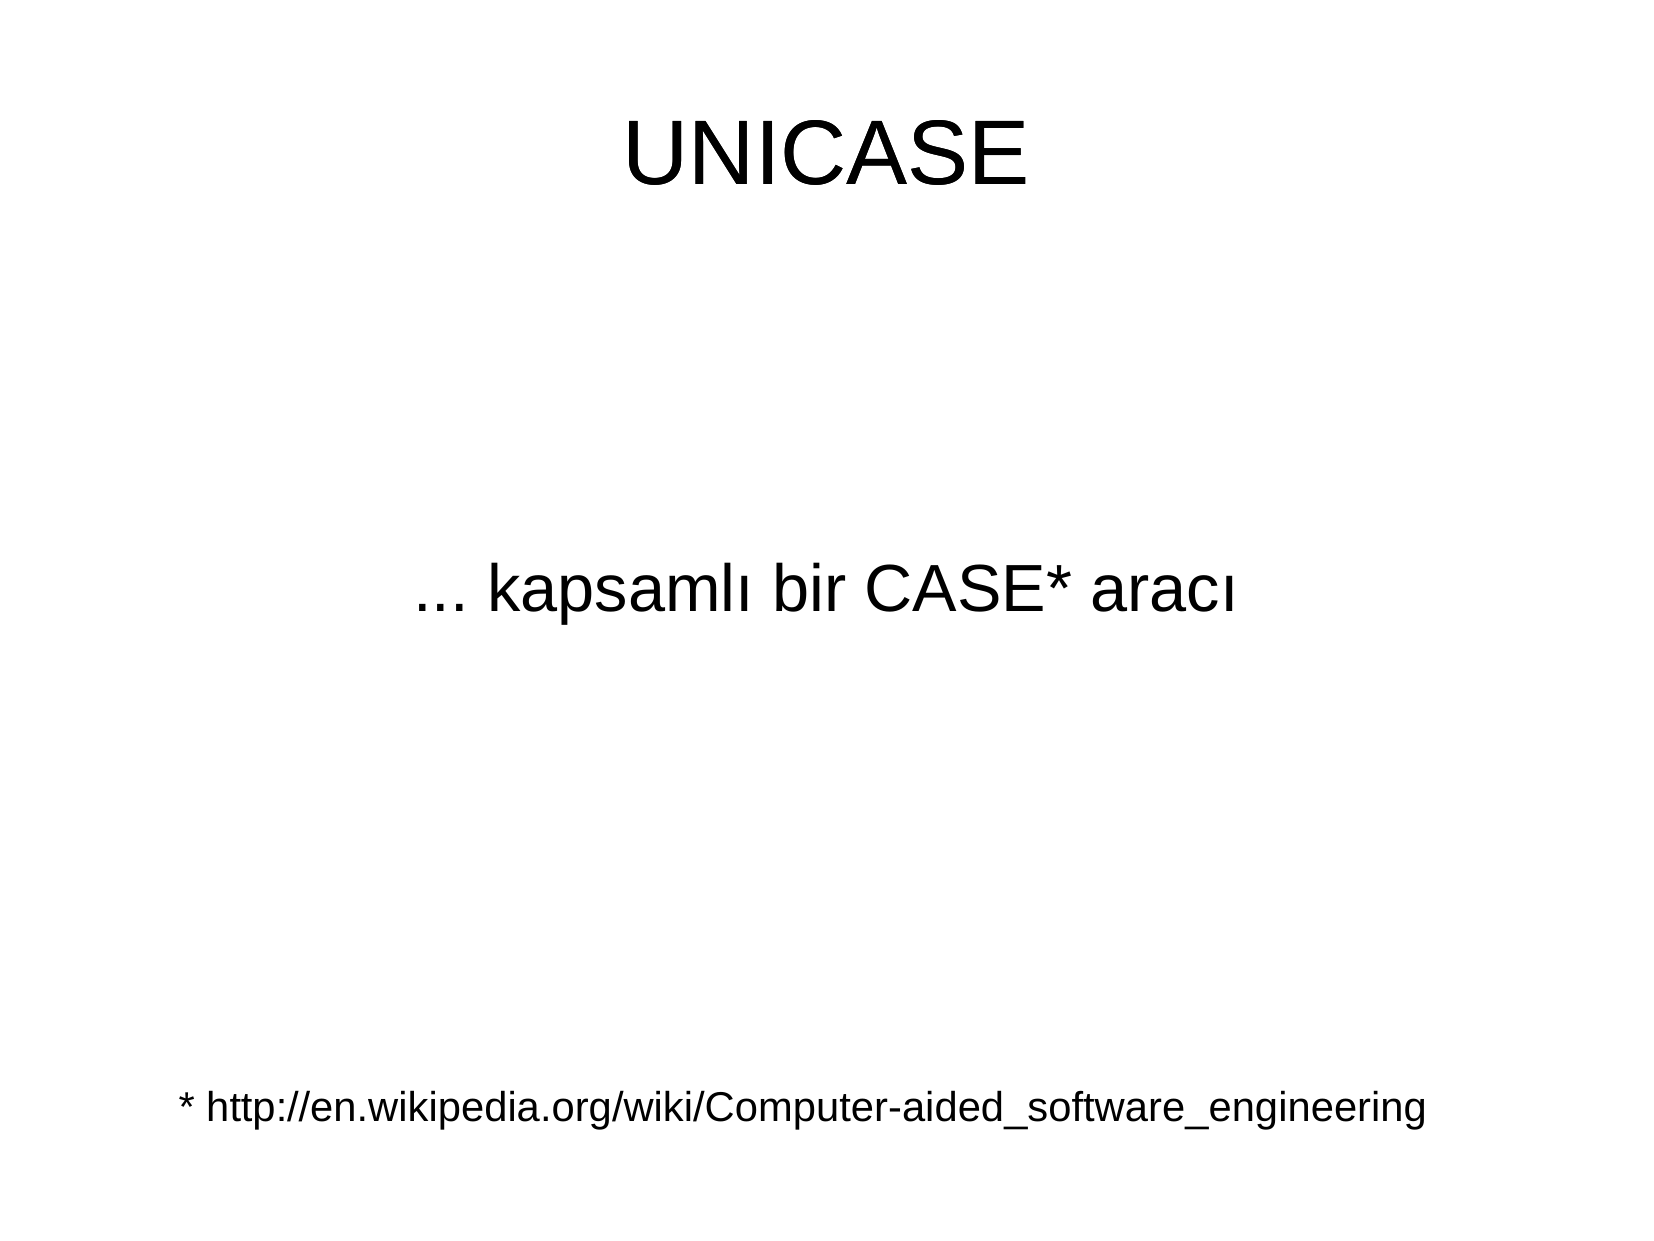

# UNICASE
UNICASE
... kapsamlı bir CASE* aracı
* http://en.wikipedia.org/wiki/Computer-aided_software_engineering